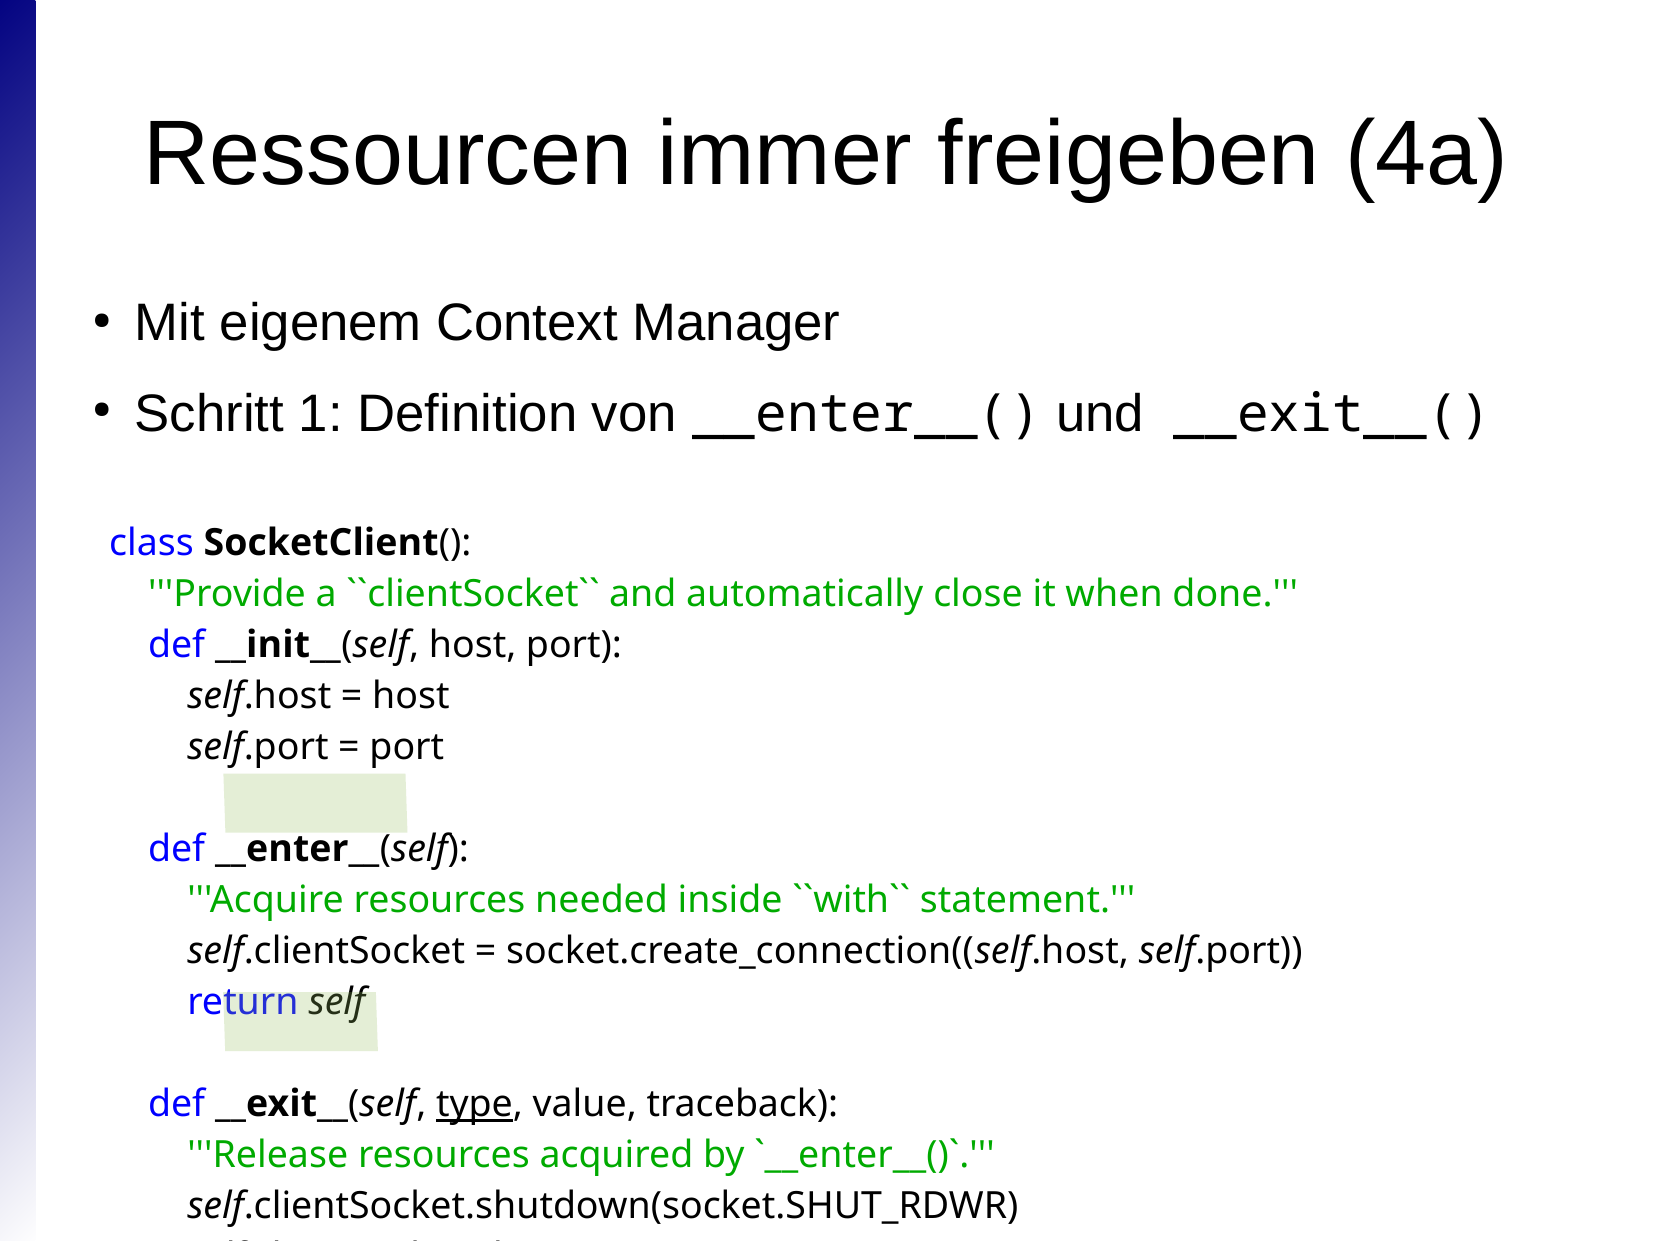

# Ressourcen immer freigeben (4a)
Mit eigenem Context Manager
Schritt 1: Definition von __enter__() und __exit__()
class SocketClient():
 '''Provide a ``clientSocket`` and automatically close it when done.'''
 def __init__(self, host, port):
 self.host = host
 self.port = port
 def __enter__(self):
 '''Acquire resources needed inside ``with`` statement.'''
 self.clientSocket = socket.create_connection((self.host, self.port))
 return self
 def __exit__(self, type, value, traceback):
 '''Release resources acquired by `__enter__()`.'''
 self.clientSocket.shutdown(socket.SHUT_RDWR)
 self.clientSocket.close()